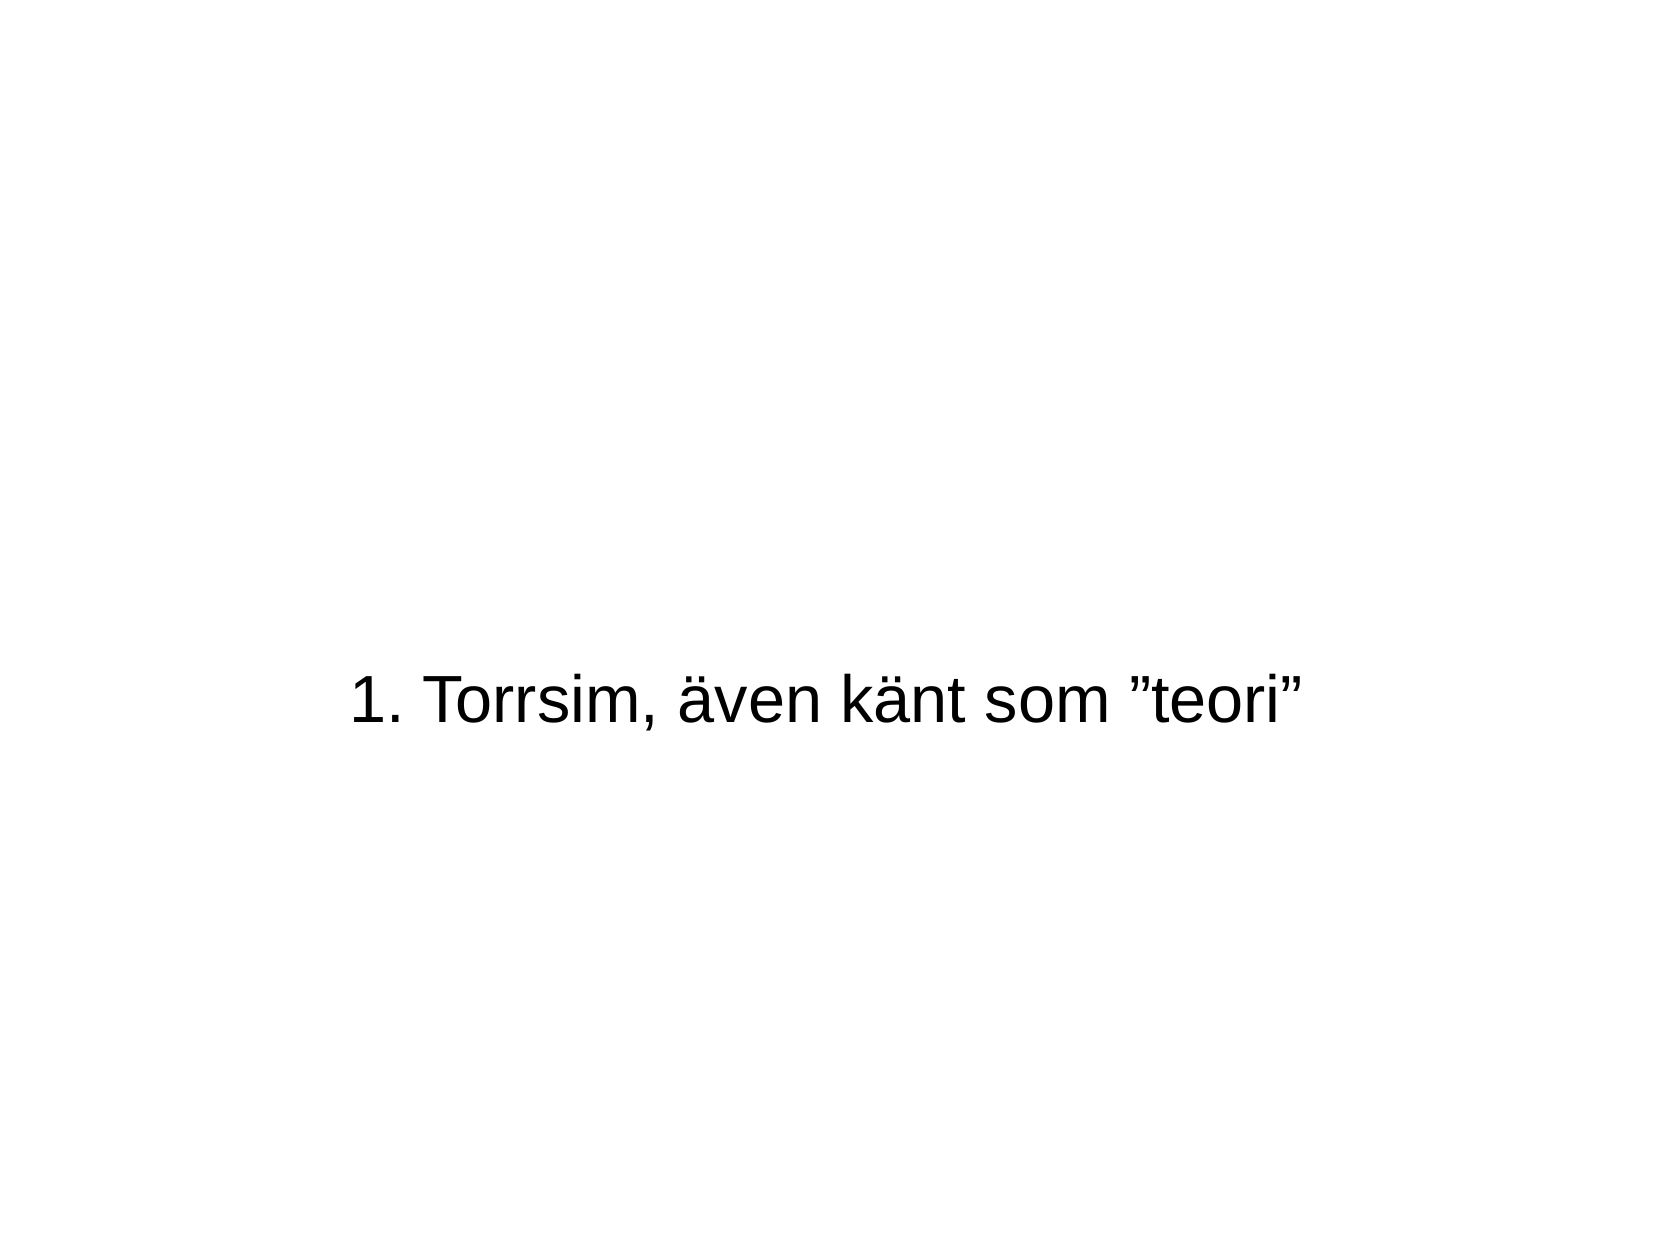

#
1. Torrsim, även känt som ”teori”